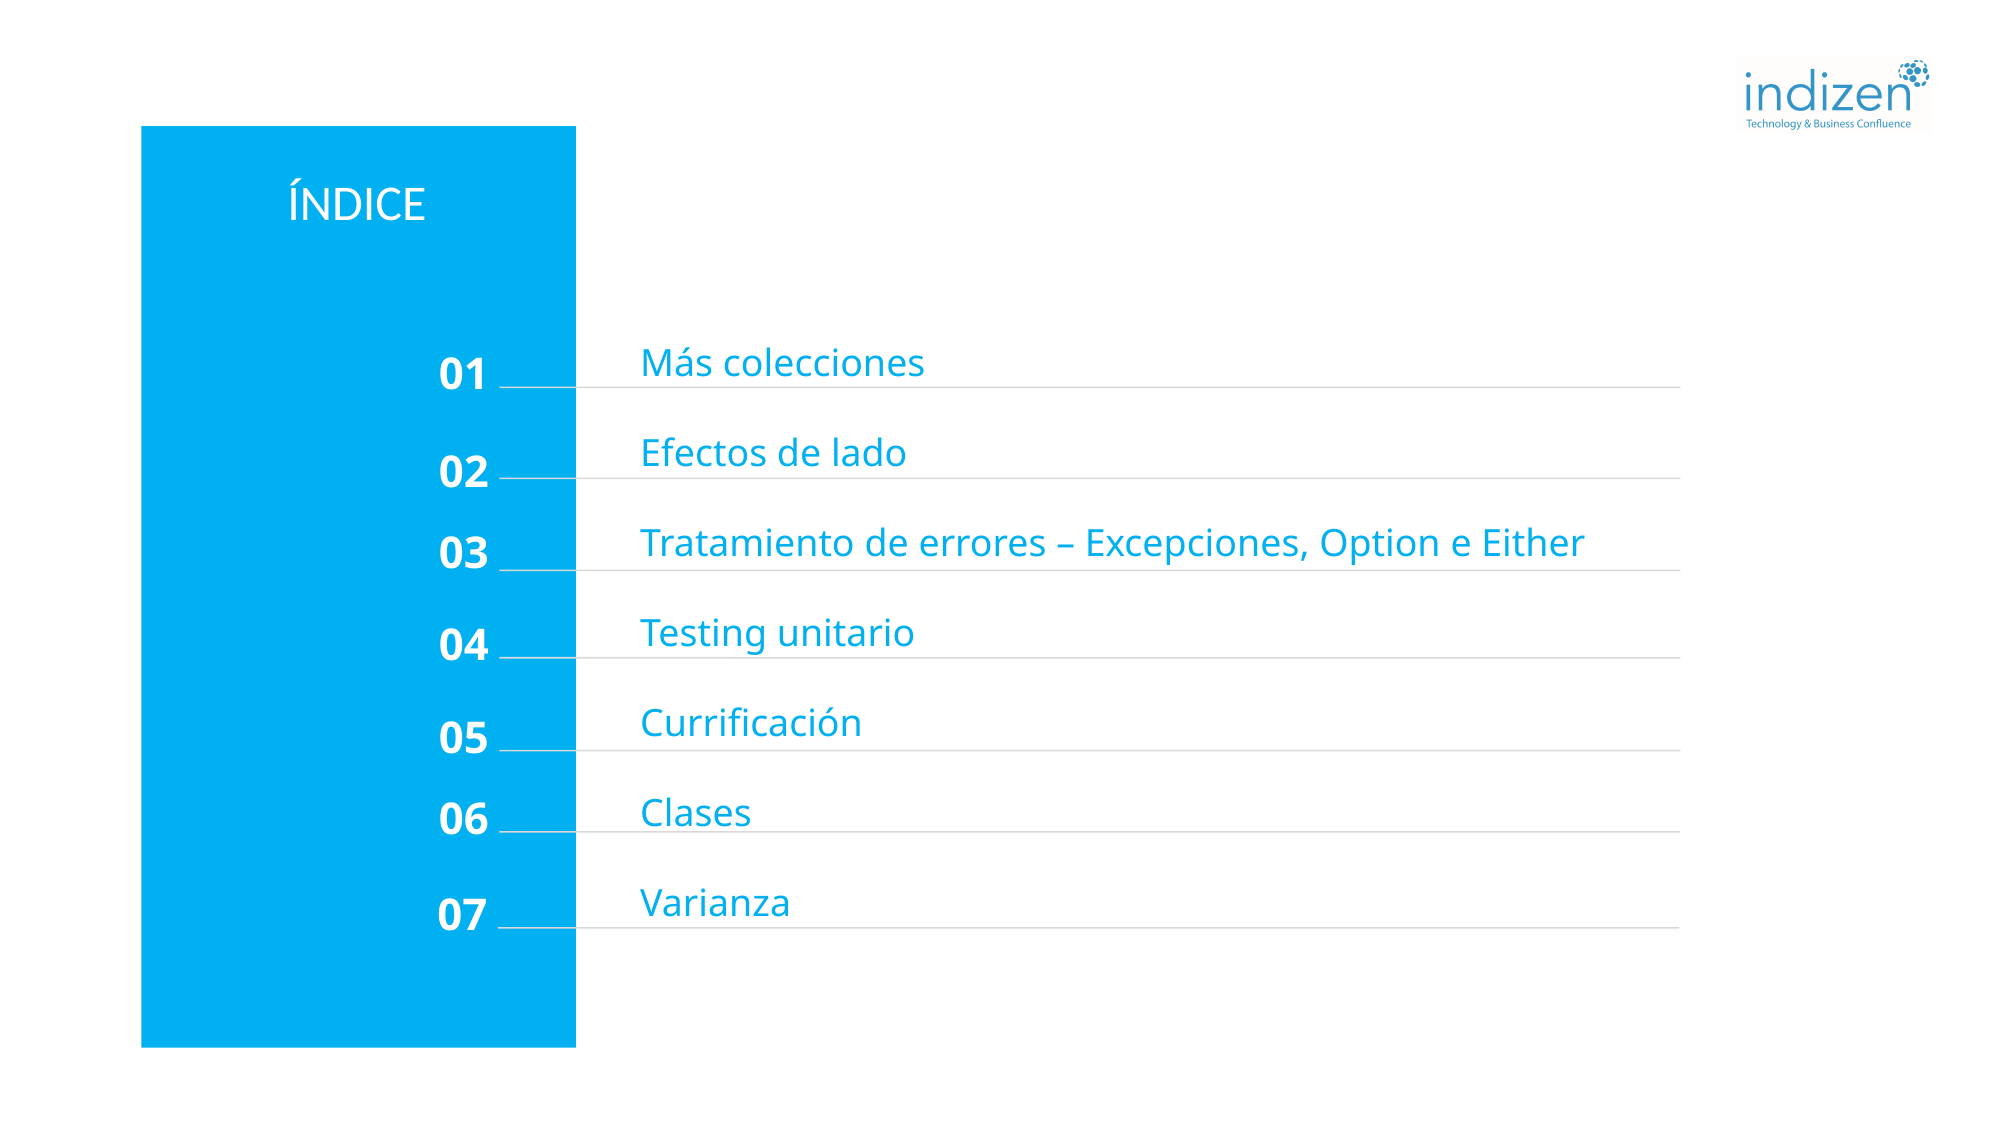

ÍNDICE
Más colecciones
Efectos de lado
Tratamiento de errores – Excepciones, Option e Either
Testing unitario
Currificación
Clases
Varianza
01
02
03
04
05
06
07